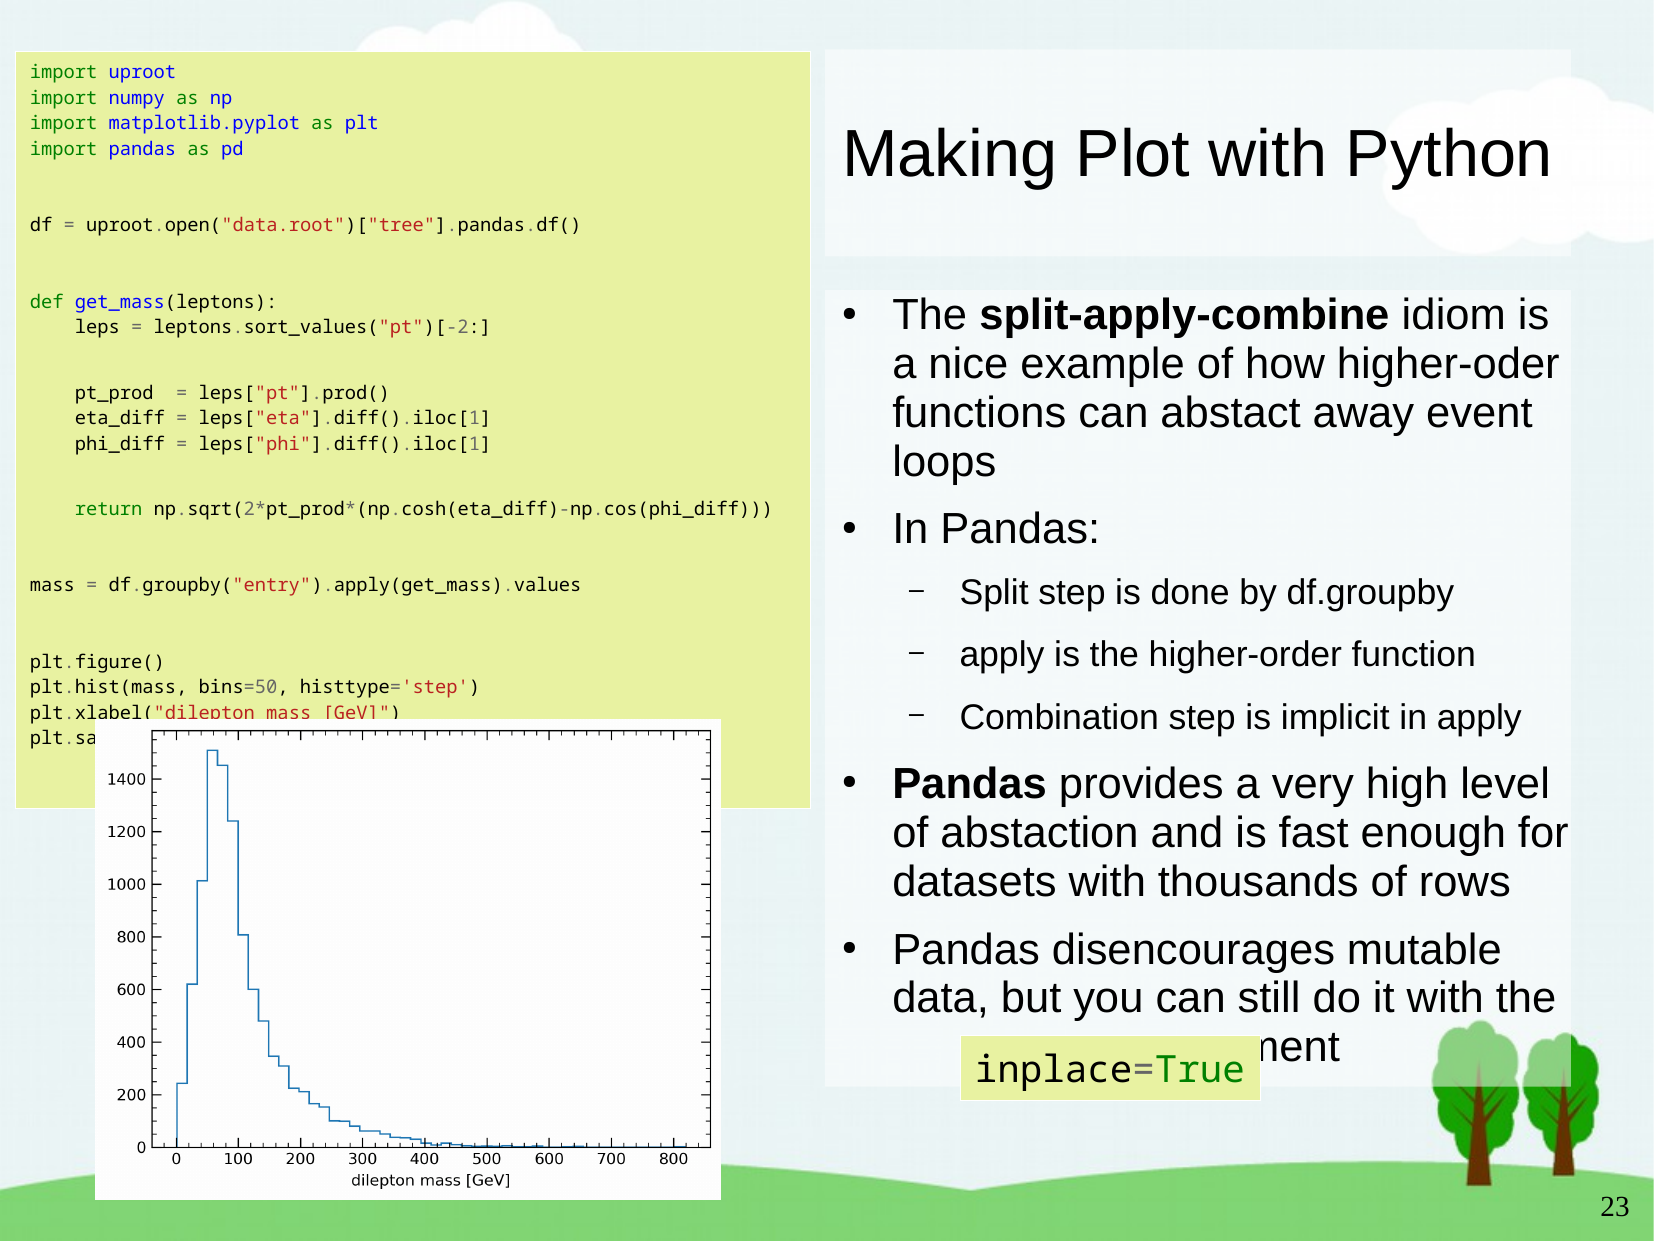

# Making Plot with Python
import uproot
import numpy as np
import matplotlib.pyplot as plt
import pandas as pd
df = uproot.open("data.root")["tree"].pandas.df()
def get_mass(leptons):
 leps = leptons.sort_values("pt")[-2:]
 pt_prod = leps["pt"].prod()
 eta_diff = leps["eta"].diff().iloc[1]
 phi_diff = leps["phi"].diff().iloc[1]
 return np.sqrt(2*pt_prod*(np.cosh(eta_diff)-np.cos(phi_diff)))
mass = df.groupby("entry").apply(get_mass).values
plt.figure()
plt.hist(mass, bins=50, histtype='step')
plt.xlabel("dilepton mass [GeV]")
plt.savefig("dilepton_mass.png")
The split-apply-combine idiom is a nice example of how higher-oder functions can abstact away event loops
In Pandas:
Split step is done by df.groupby
apply is the higher-order function
Combination step is implicit in apply
Pandas provides a very high level of abstaction and is fast enough for datasets with thousands of rows
Pandas disencourages mutable data, but you can still do it with the argument
inplace=True
23